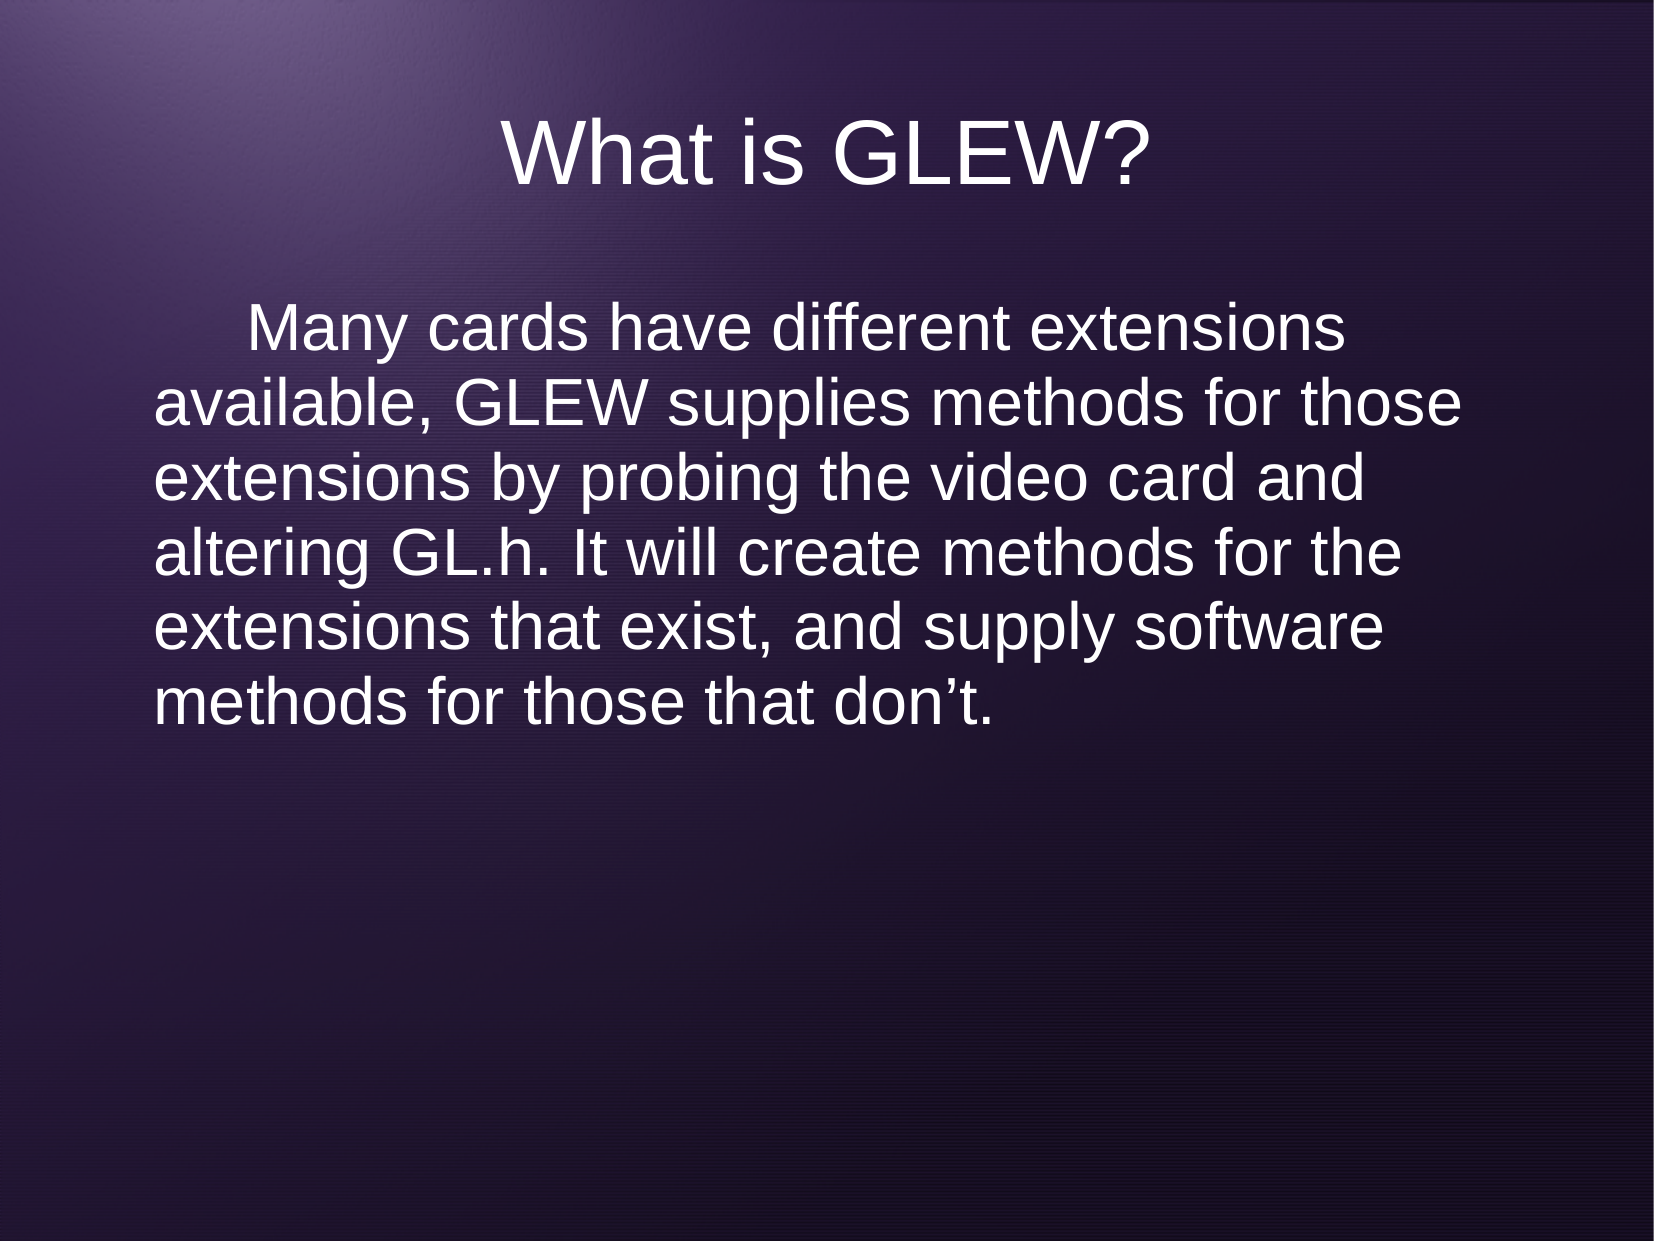

# What is GLEW?
 Many cards have different extensions available, GLEW supplies methods for those extensions by probing the video card and altering GL.h. It will create methods for the extensions that exist, and supply software methods for those that don’t.